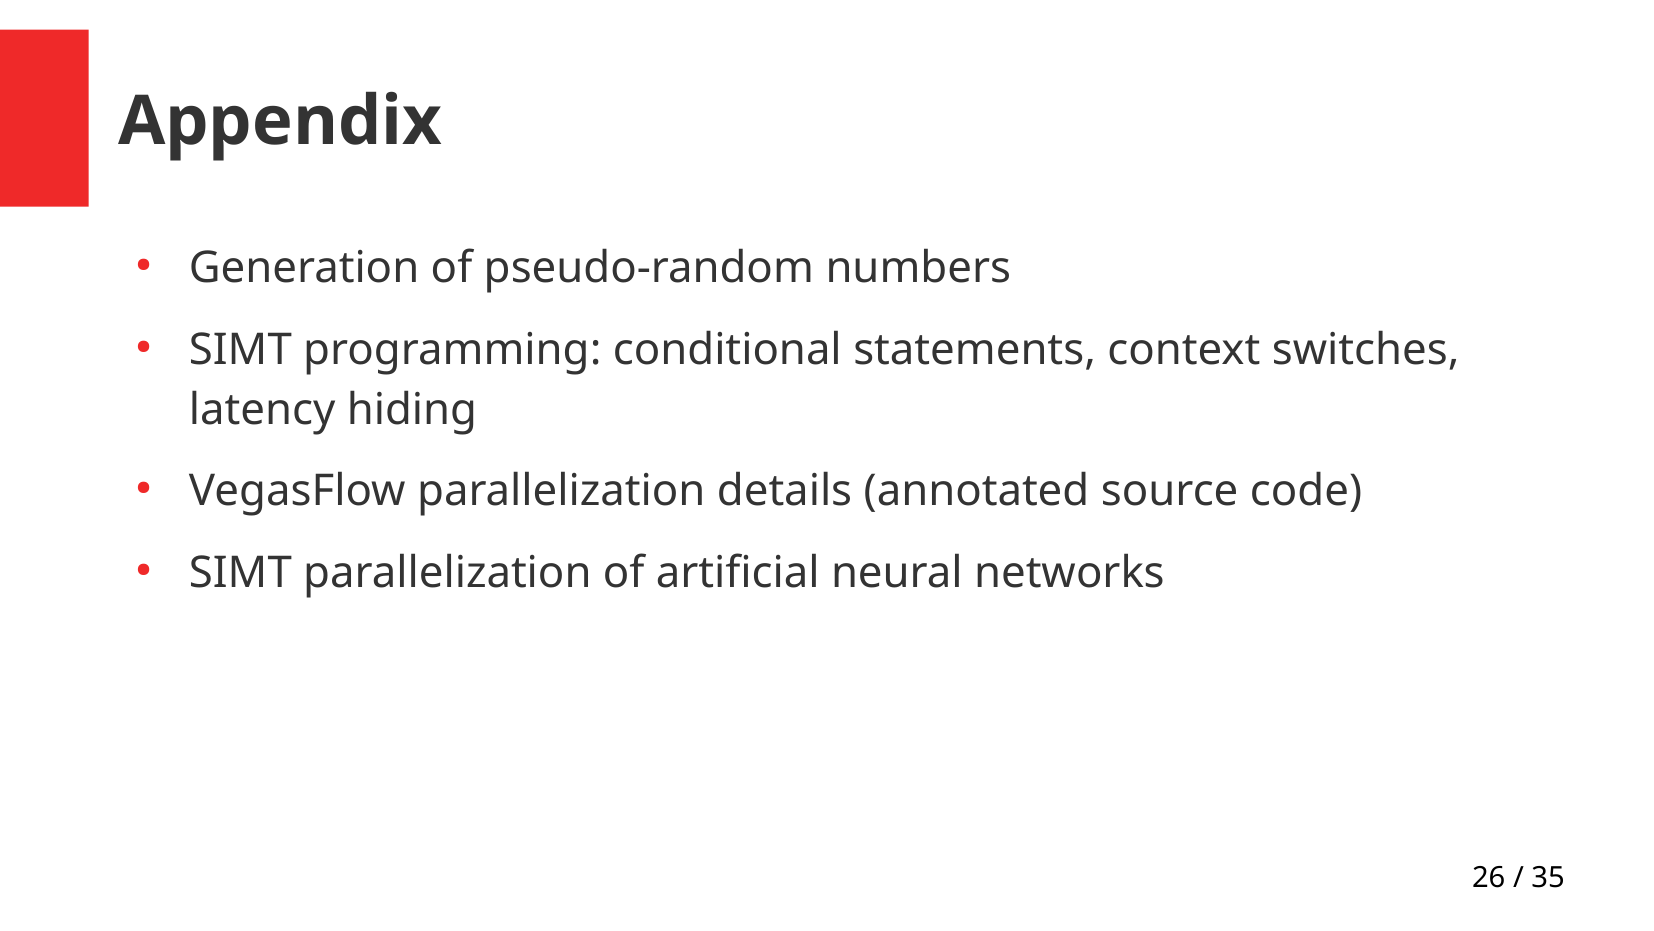

# Appendix
Generation of pseudo-random numbers
SIMT programming: conditional statements, context switches, latency hiding
VegasFlow parallelization details (annotated source code)
SIMT parallelization of artificial neural networks
26